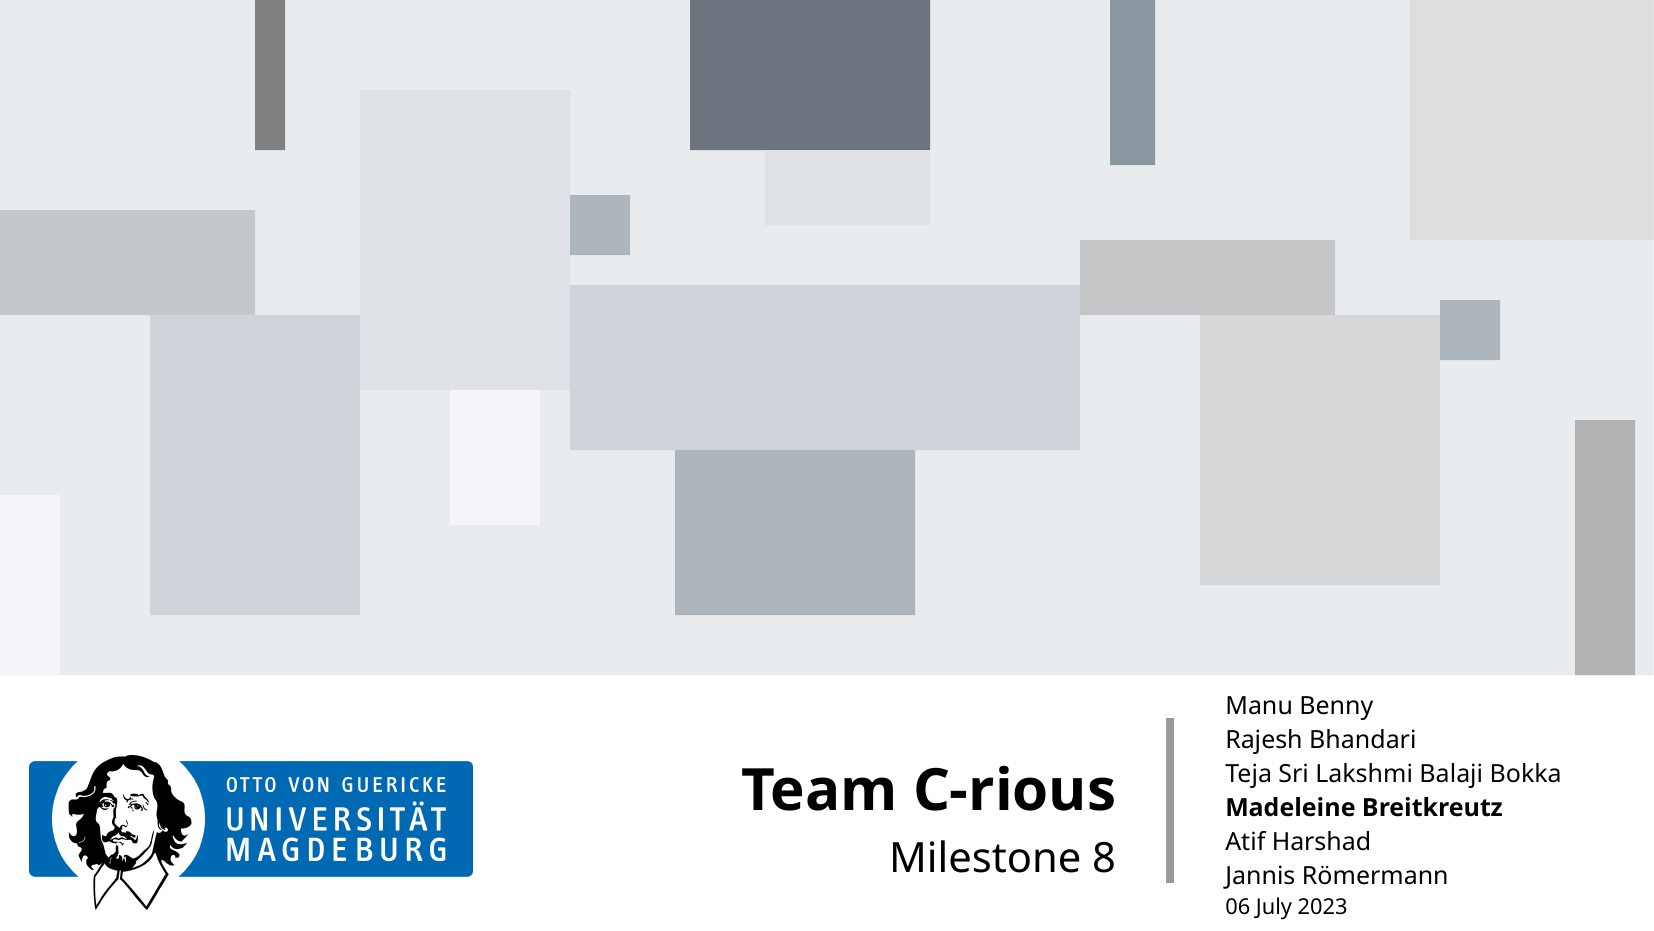

Manu Benny
Rajesh Bhandari
Teja Sri Lakshmi Balaji Bokka Madeleine Breitkreutz
Atif Harshad
Jannis Römermann
06 July 2023
Team C-rious
Milestone 8